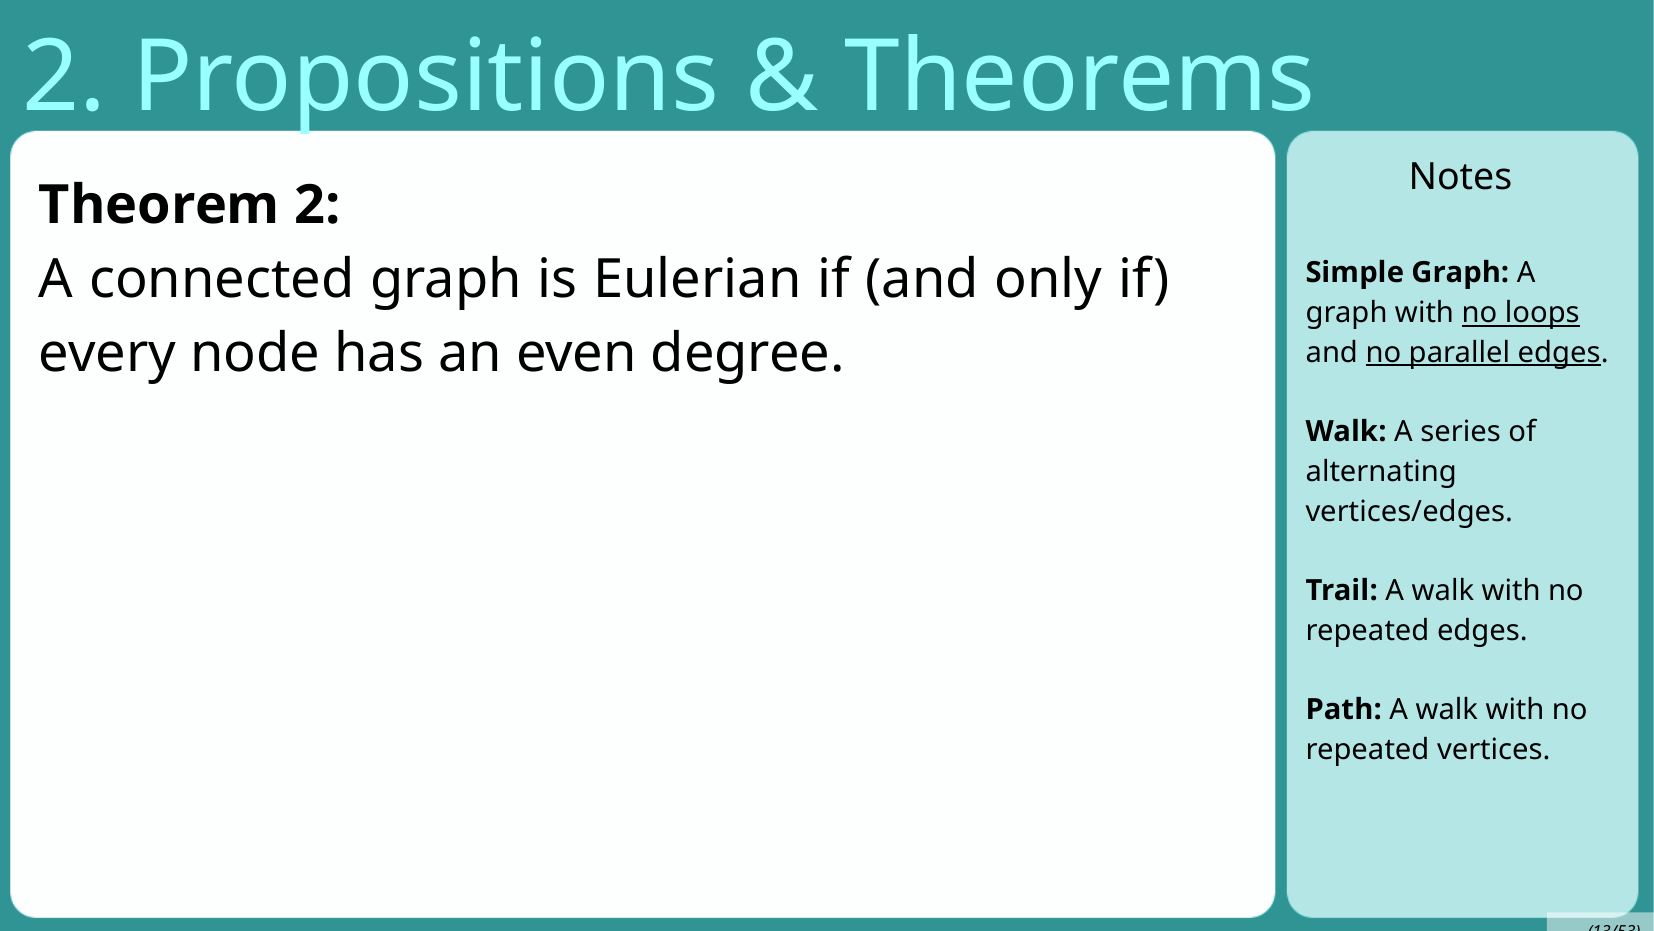

# 2. Propositions & Theorems
Notes
Simple Graph: A graph with no loops and no parallel edges.
Walk: A series of alternating vertices/edges.
Trail: A walk with no repeated edges.
Path: A walk with no repeated vertices.
Theorem 2:
A connected graph is Eulerian if (and only if) every node has an even degree.